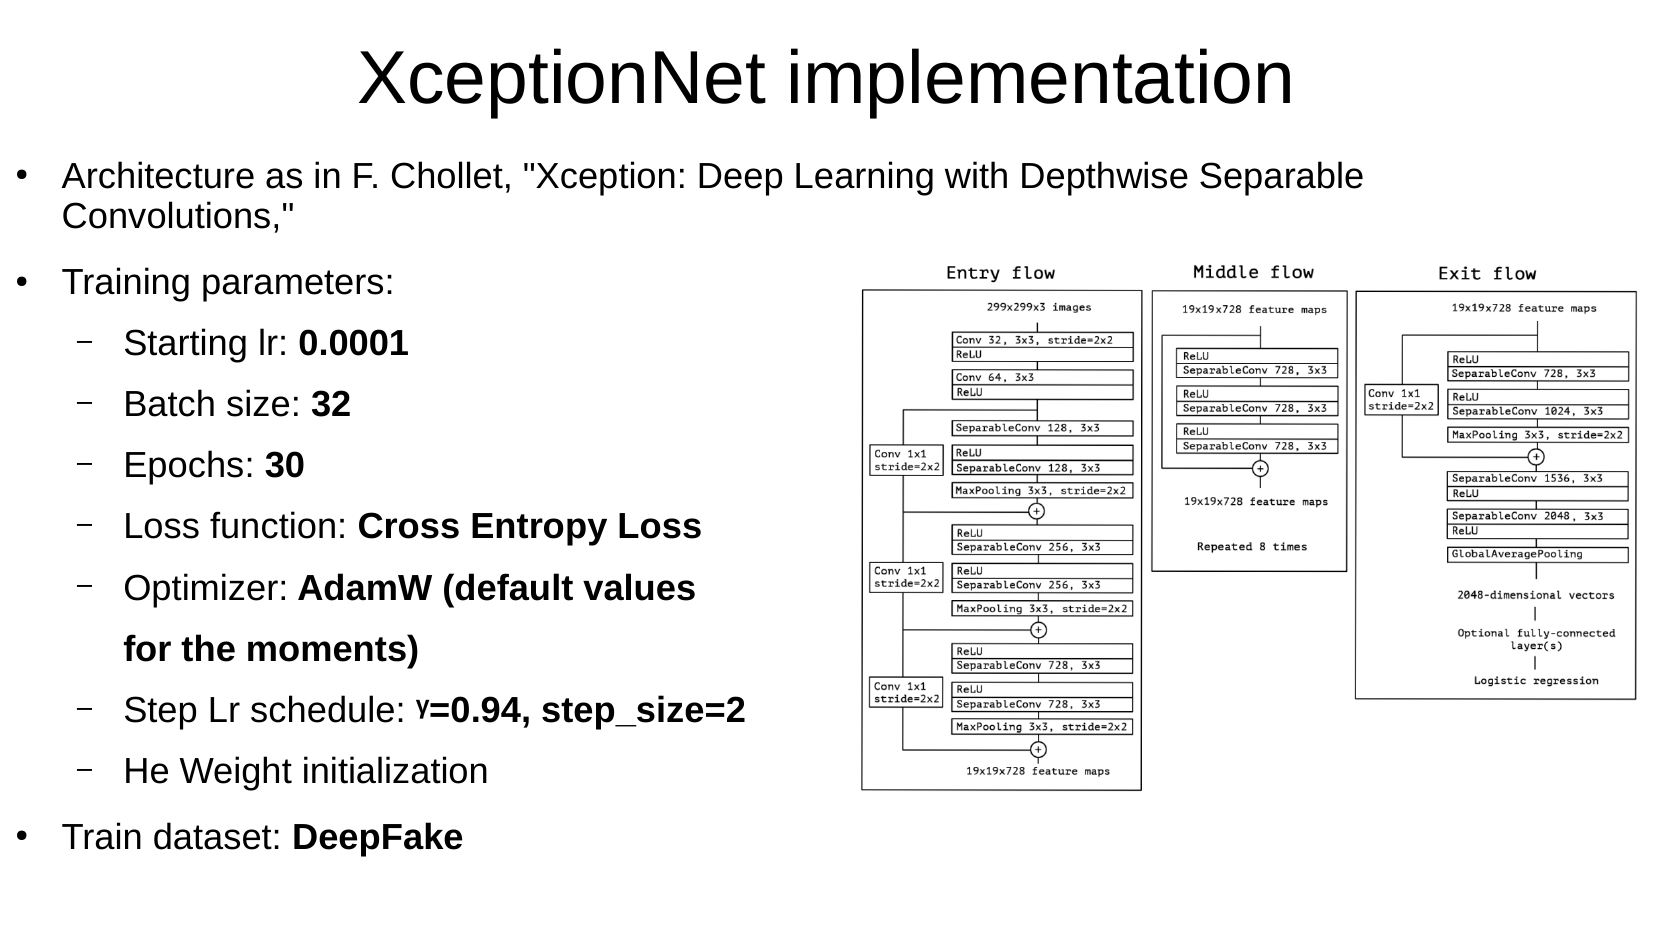

# XceptionNet implementation
Architecture as in F. Chollet, "Xception: Deep Learning with Depthwise Separable Convolutions,"
Training parameters:
Starting lr: 0.0001
Batch size: 32
Epochs: 30
Loss function: Cross Entropy Loss
Optimizer: AdamW (default values
for the moments)
Step Lr schedule: ᵞ=0.94, step_size=2
He Weight initialization
Train dataset: DeepFake